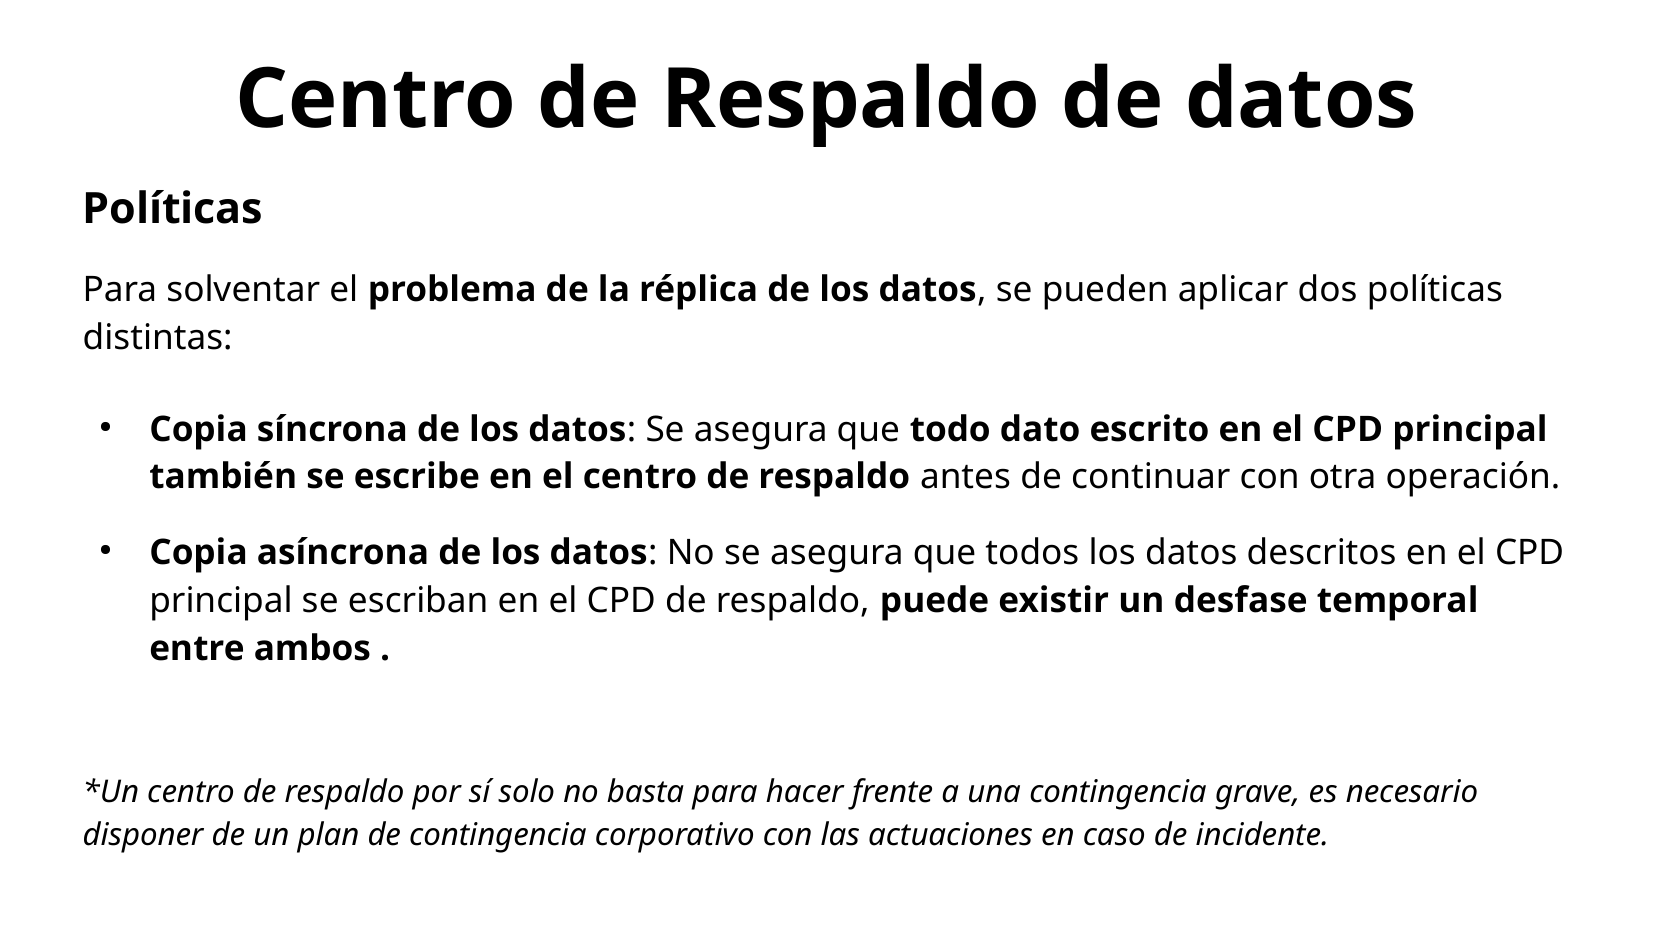

# Centro de Respaldo de datos
Políticas
Para solventar el problema de la réplica de los datos, se pueden aplicar dos políticas distintas:
Copia síncrona de los datos: Se asegura que todo dato escrito en el CPD principal también se escribe en el centro de respaldo antes de continuar con otra operación.
Copia asíncrona de los datos: No se asegura que todos los datos descritos en el CPD principal se escriban en el CPD de respaldo, puede existir un desfase temporal entre ambos .
*Un centro de respaldo por sí solo no basta para hacer frente a una contingencia grave, es necesario disponer de un plan de contingencia corporativo con las actuaciones en caso de incidente.